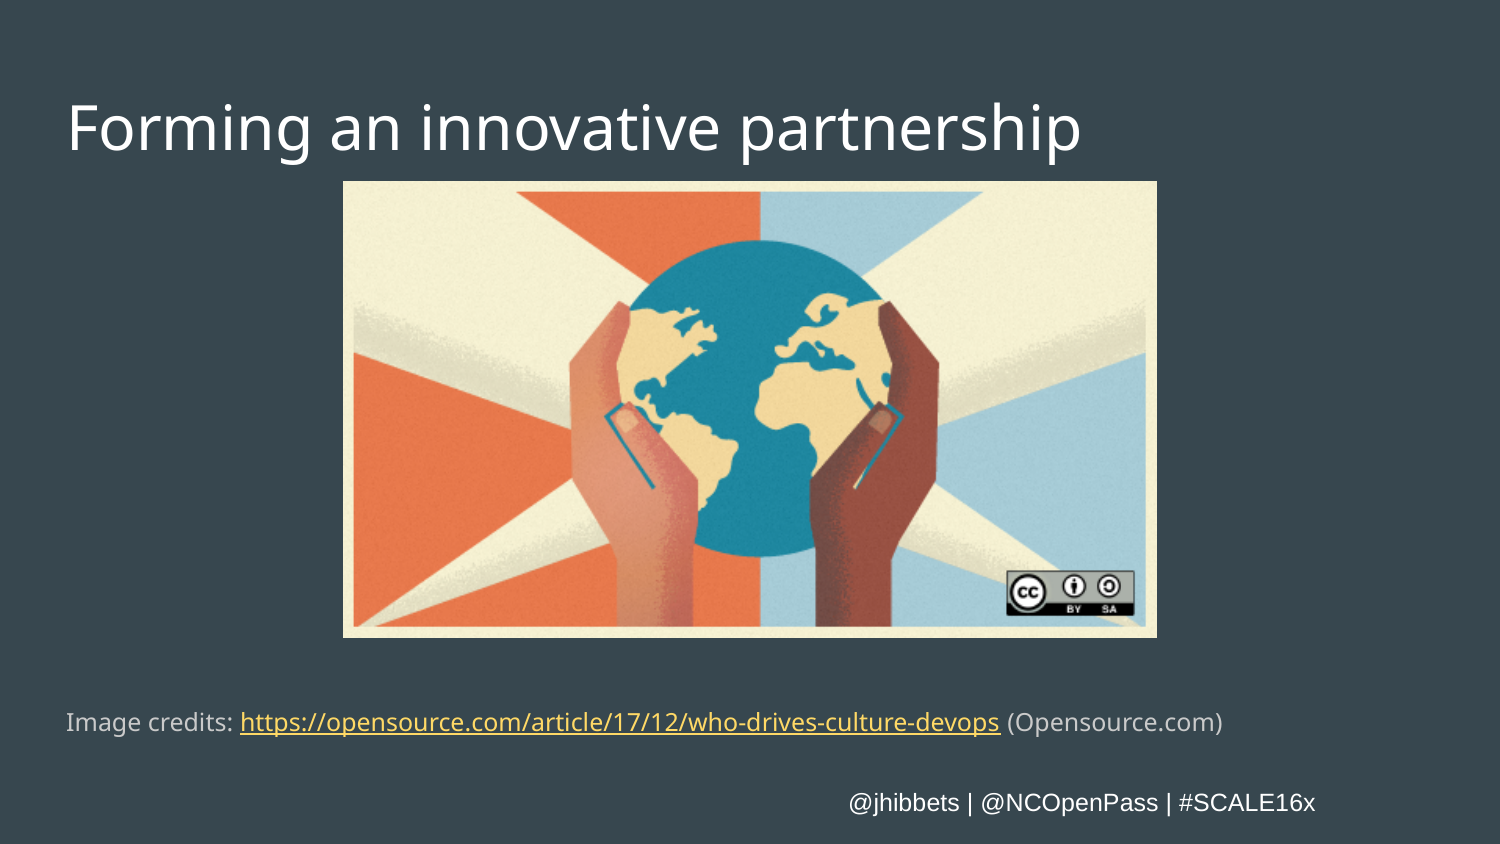

# Forming an innovative partnership
Image credits: https://opensource.com/article/17/12/who-drives-culture-devops (Opensource.com)